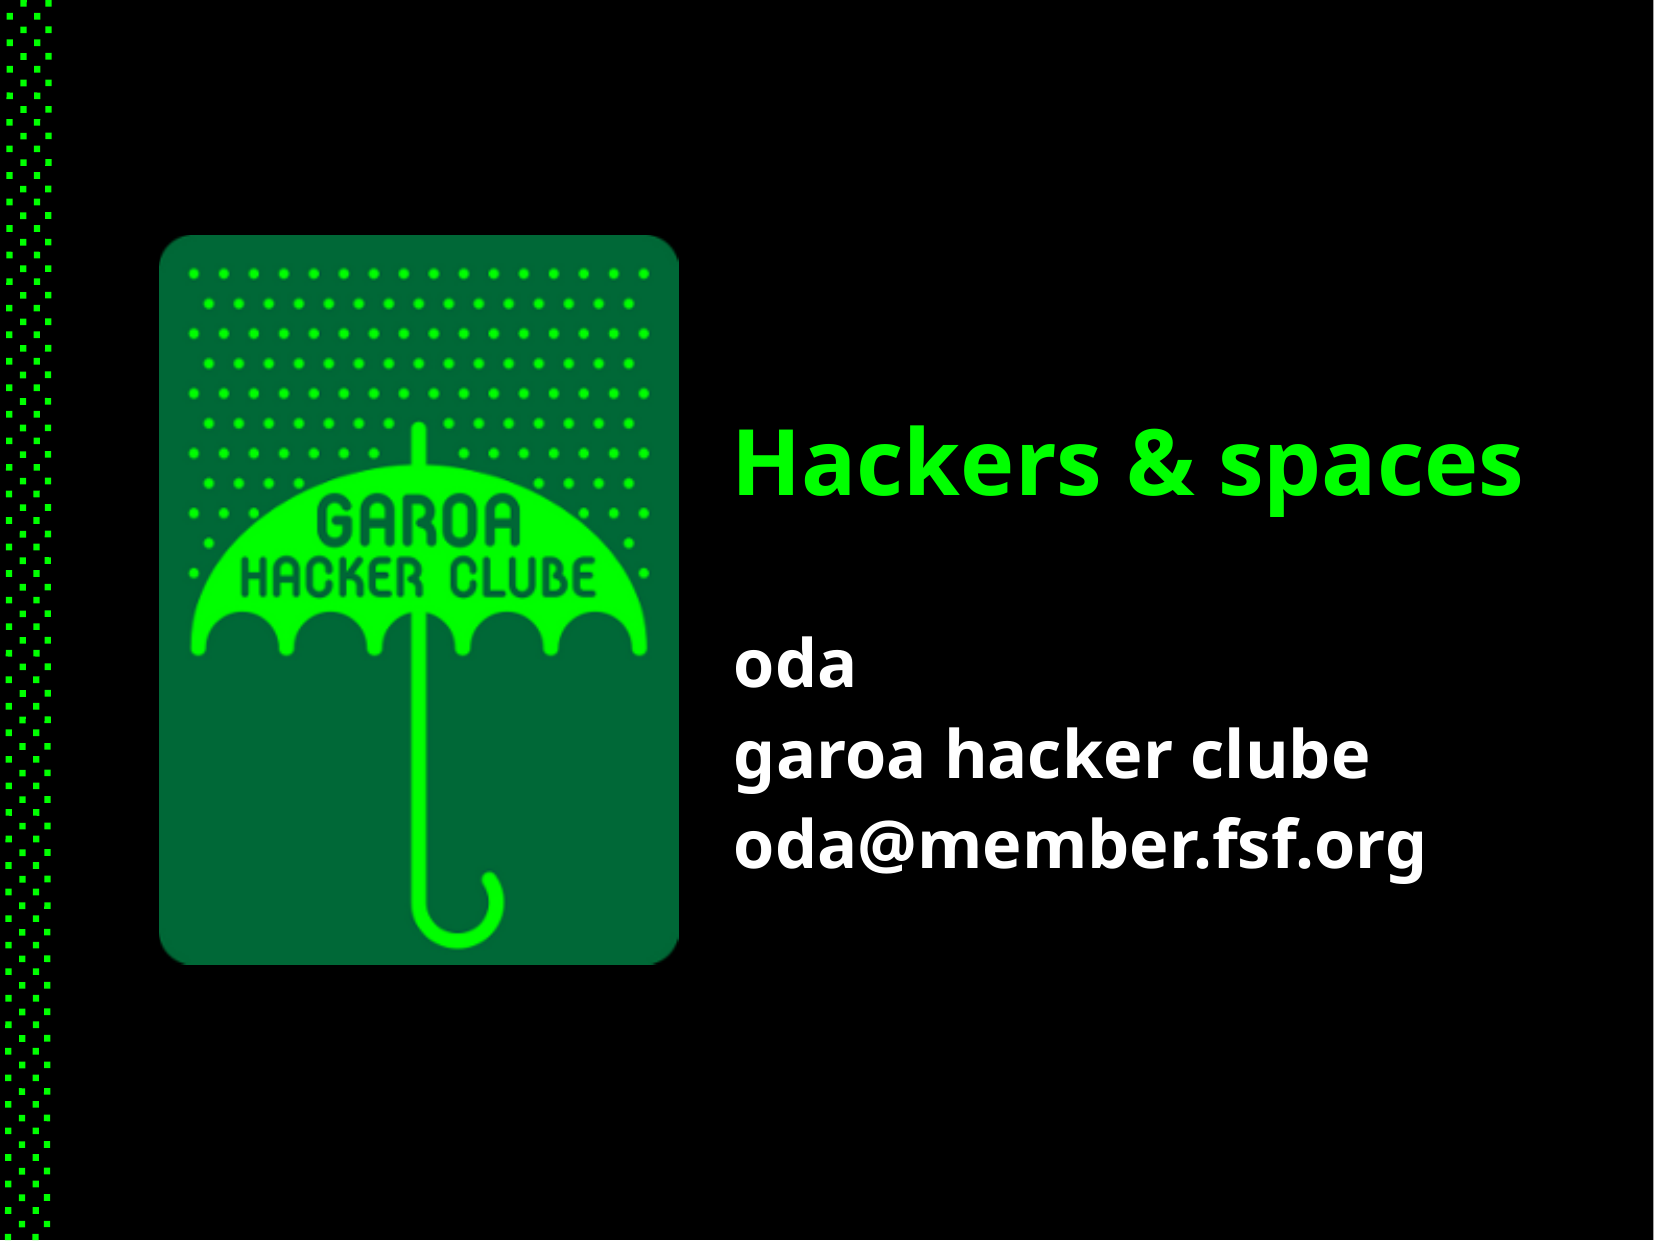

# Hackers & spaces
oda
garoa hacker clube
oda@member.fsf.org